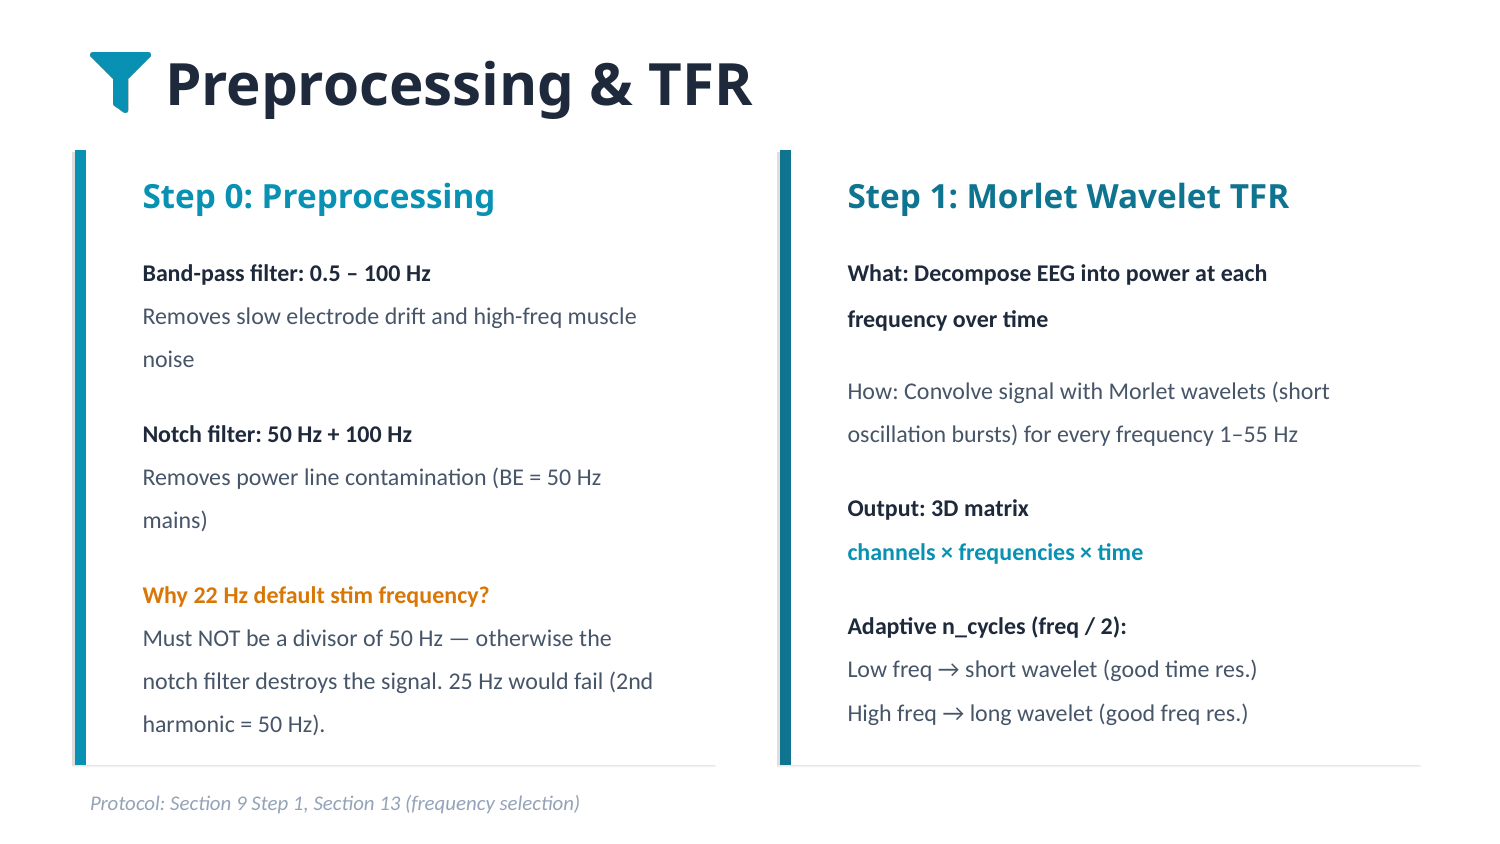

Preprocessing & TFR
Step 0: Preprocessing
Step 1: Morlet Wavelet TFR
Band-pass filter: 0.5 – 100 Hz
Removes slow electrode drift and high-freq muscle noise
Notch filter: 50 Hz + 100 Hz
Removes power line contamination (BE = 50 Hz mains)
Why 22 Hz default stim frequency?
Must NOT be a divisor of 50 Hz — otherwise the notch filter destroys the signal. 25 Hz would fail (2nd harmonic = 50 Hz).
What: Decompose EEG into power at each frequency over time
How: Convolve signal with Morlet wavelets (short oscillation bursts) for every frequency 1–55 Hz
Output: 3D matrix
channels × frequencies × time
Adaptive n_cycles (freq / 2):
Low freq → short wavelet (good time res.)
High freq → long wavelet (good freq res.)
Protocol: Section 9 Step 1, Section 13 (frequency selection)